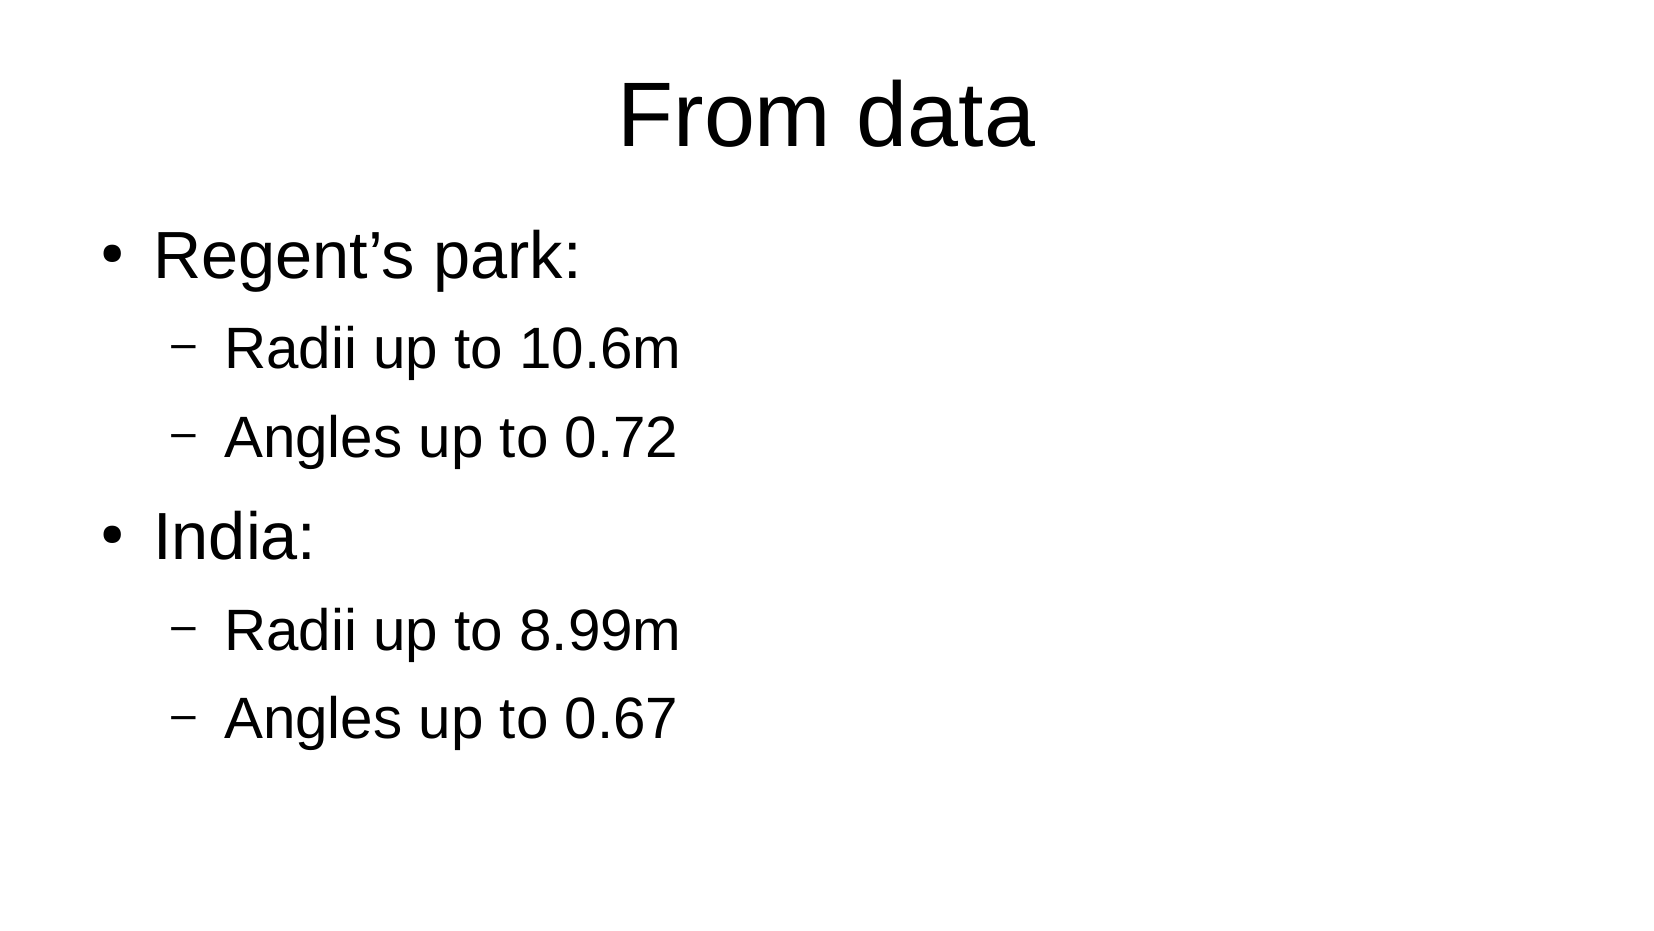

# From data
Regent’s park:
Radii up to 10.6m
Angles up to 0.72
India:
Radii up to 8.99m
Angles up to 0.67